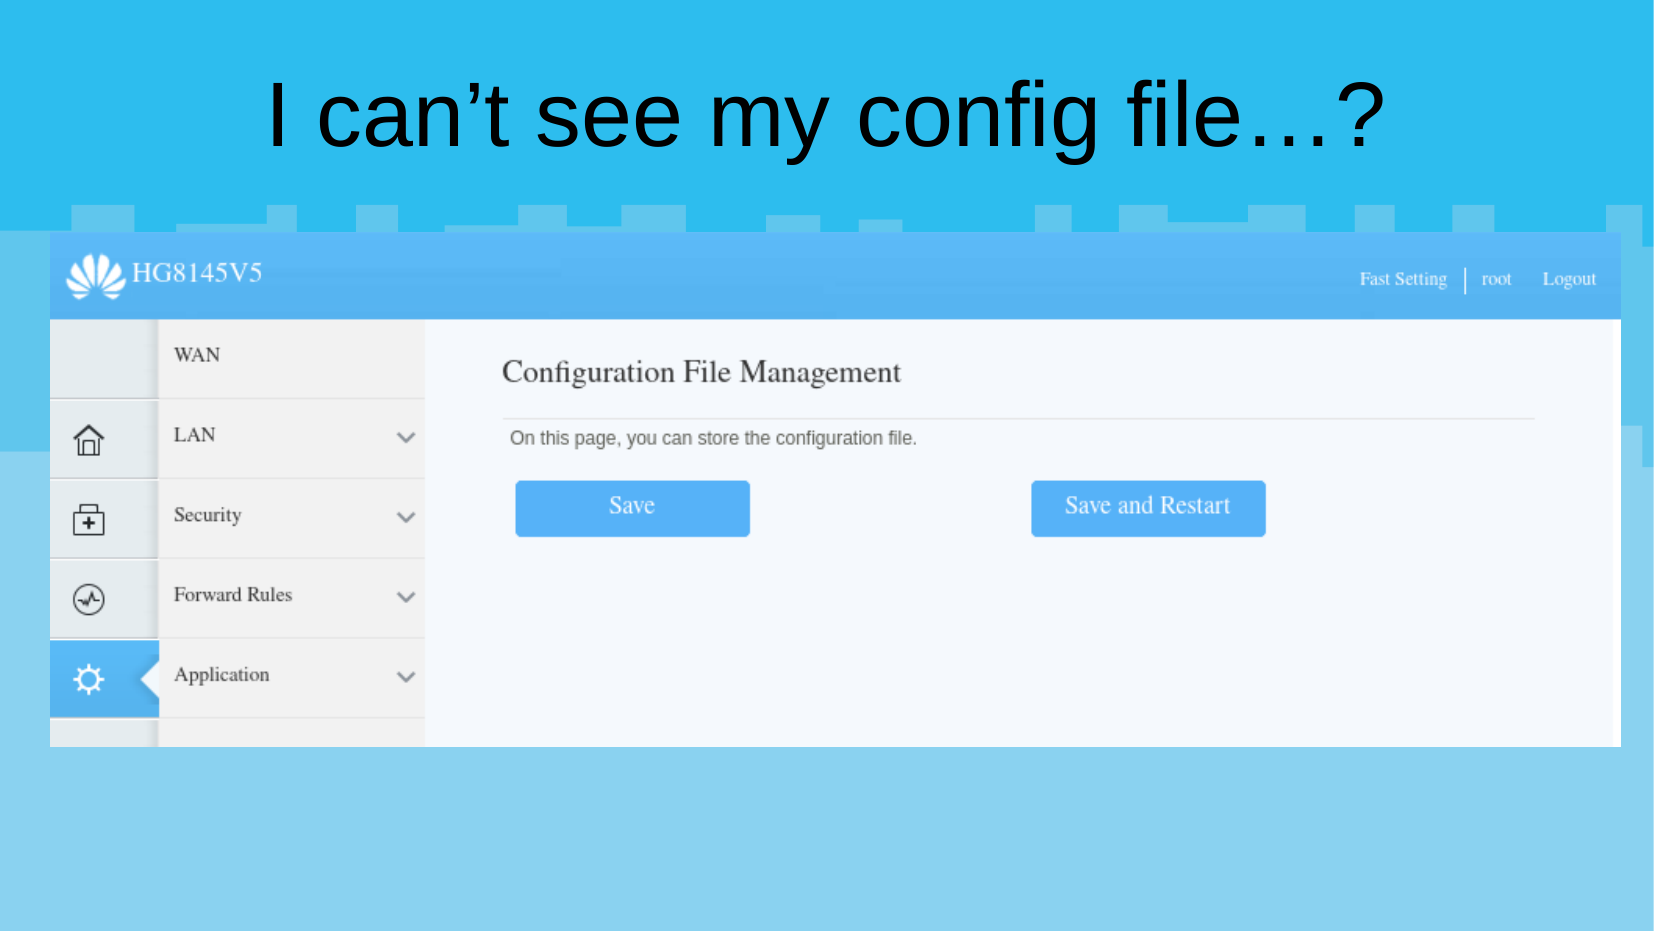

# I can’t see my config file…?